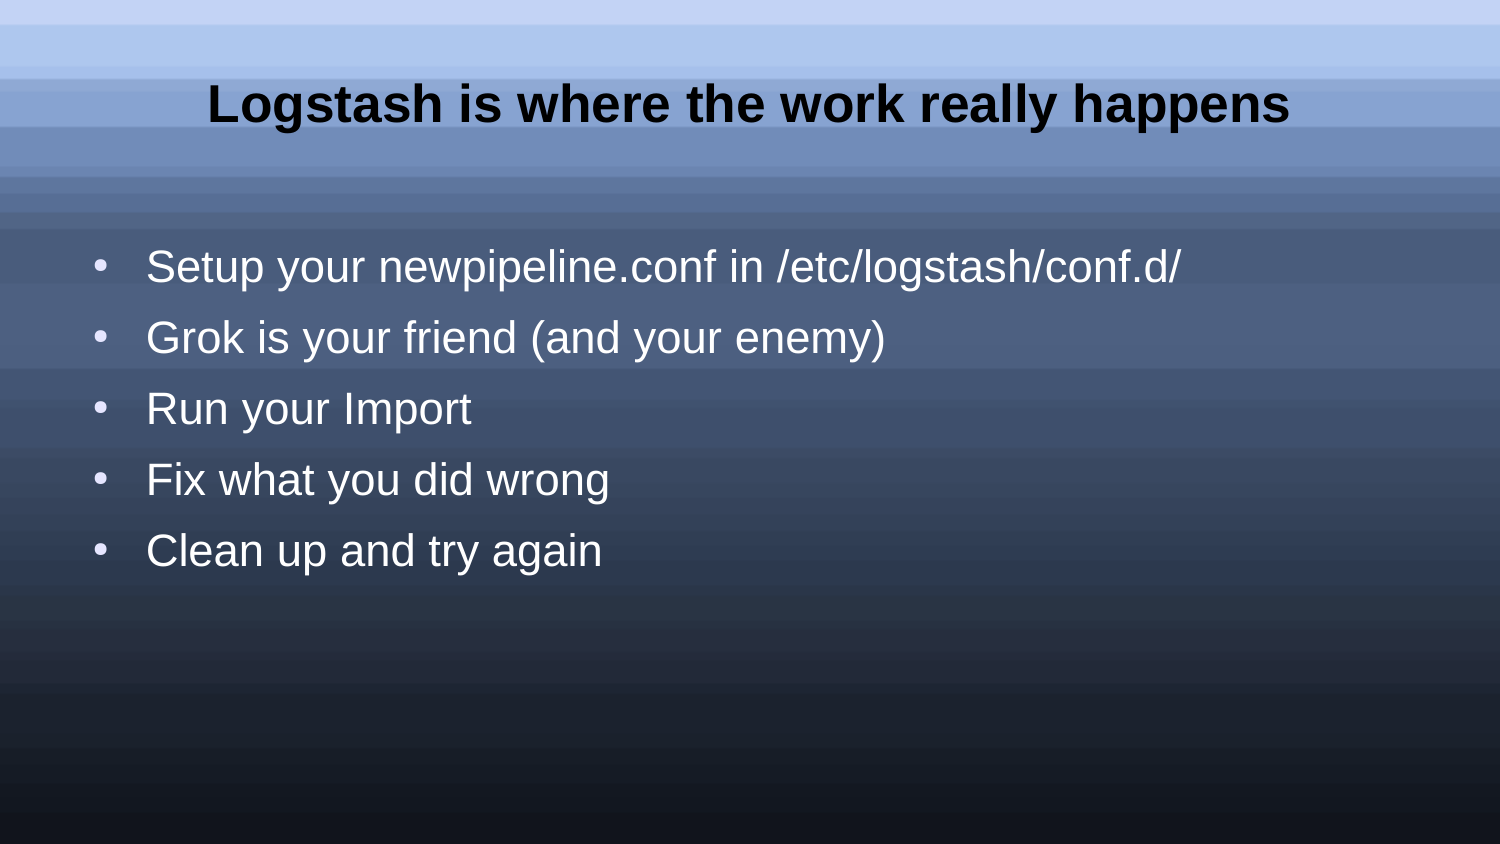

# Logstash is where the work really happens
Setup your newpipeline.conf in /etc/logstash/conf.d/
Grok is your friend (and your enemy)
Run your Import
Fix what you did wrong
Clean up and try again